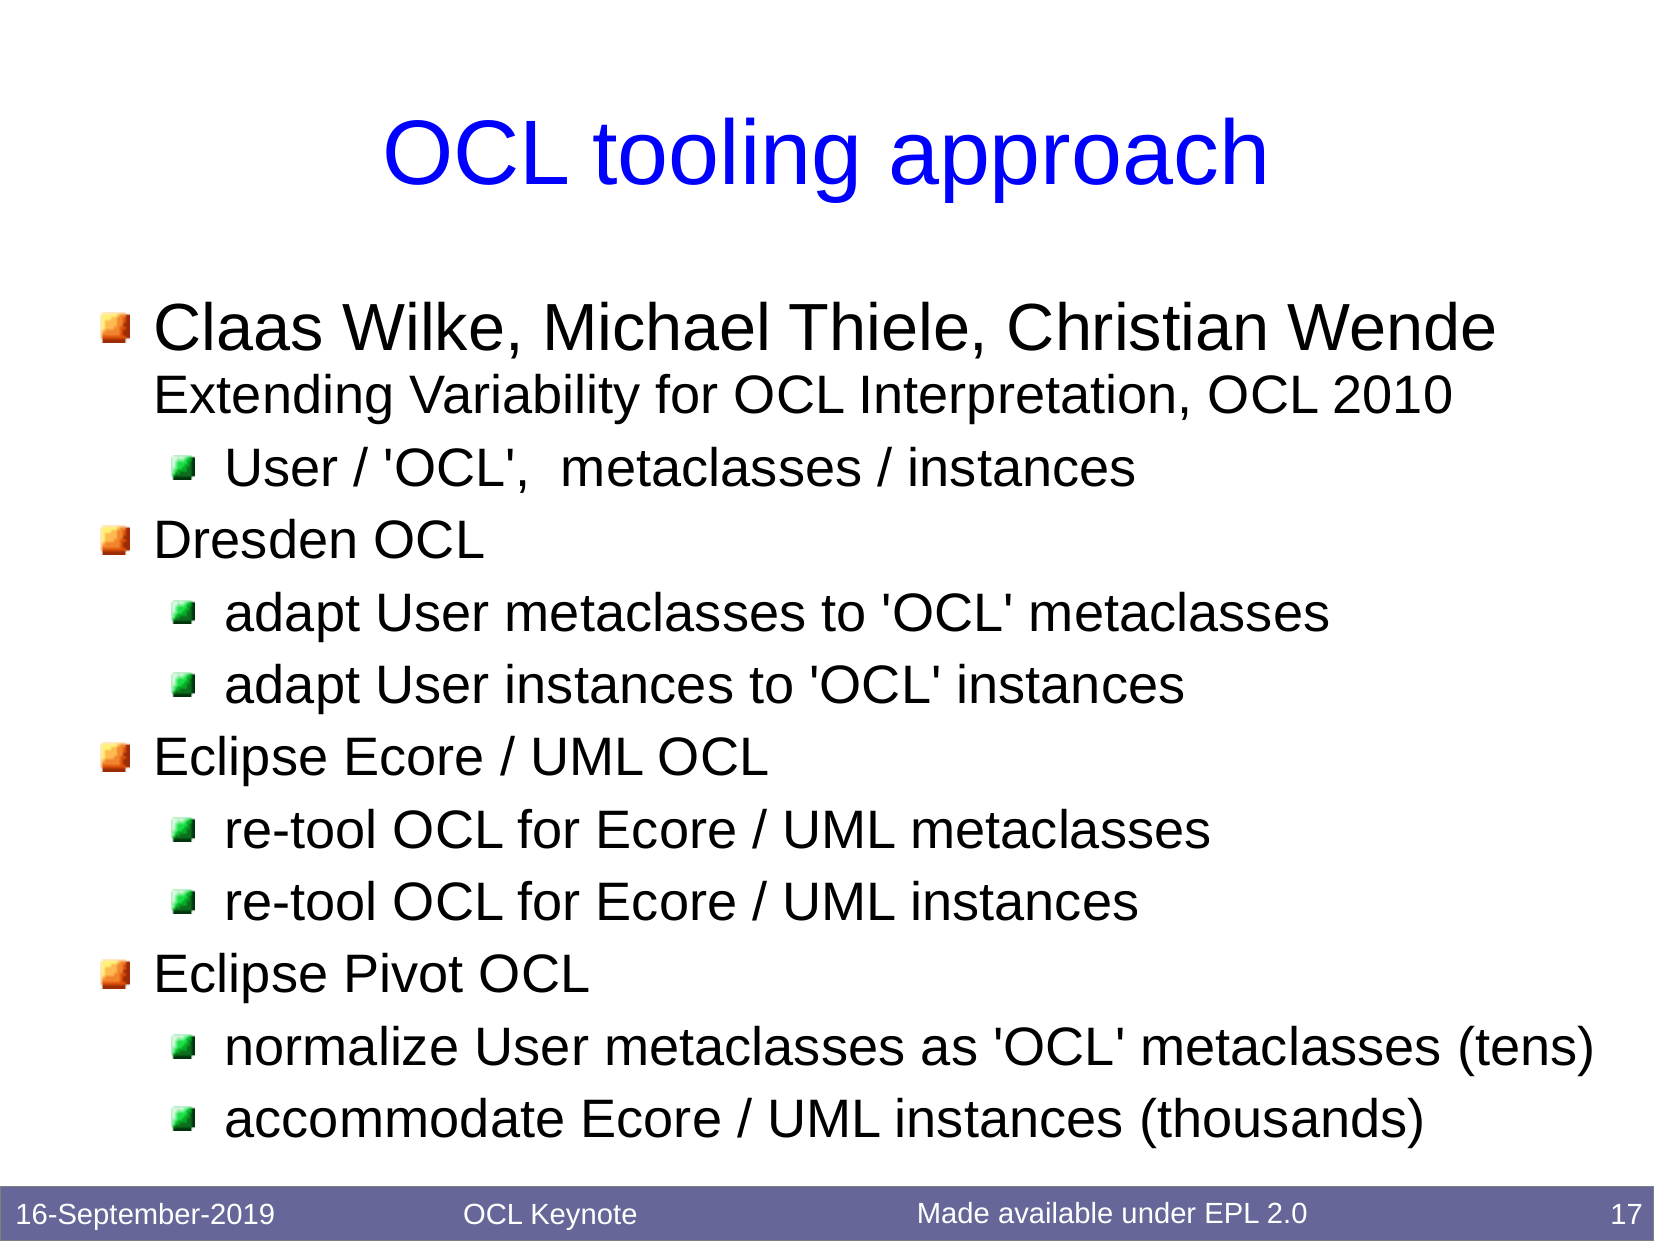

# OCL tooling approach
Claas Wilke, Michael Thiele, Christian Wende
Extending Variability for OCL Interpretation, OCL 2010
User / 'OCL', metaclasses / instances
Dresden OCL
adapt User metaclasses to 'OCL' metaclasses
adapt User instances to 'OCL' instances
Eclipse Ecore / UML OCL
re-tool OCL for Ecore / UML metaclasses
re-tool OCL for Ecore / UML instances
Eclipse Pivot OCL
normalize User metaclasses as 'OCL' metaclasses (tens)
accommodate Ecore / UML instances (thousands)
16-September-2019
OCL Keynote
17